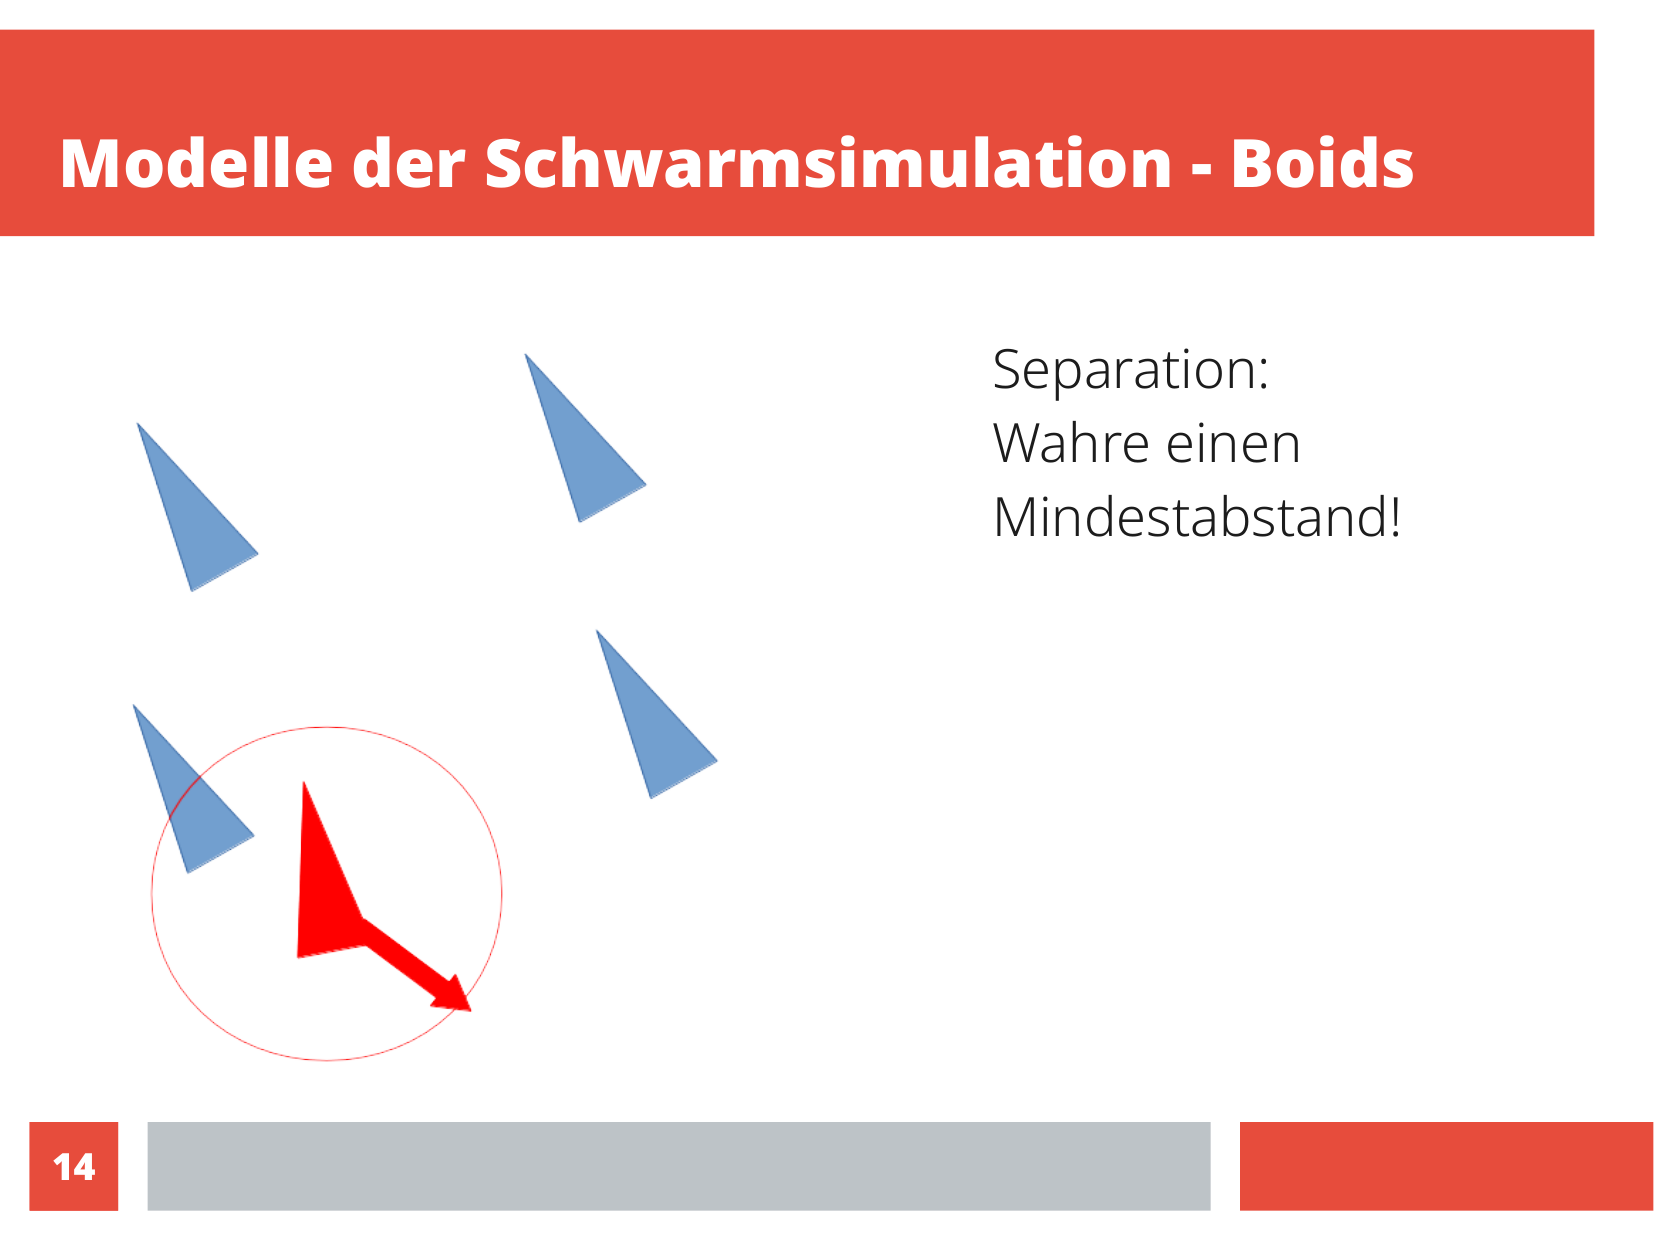

# Modelle der Schwarmsimulation - Boids
Separation:
Wahre einen Mindestabstand!
14